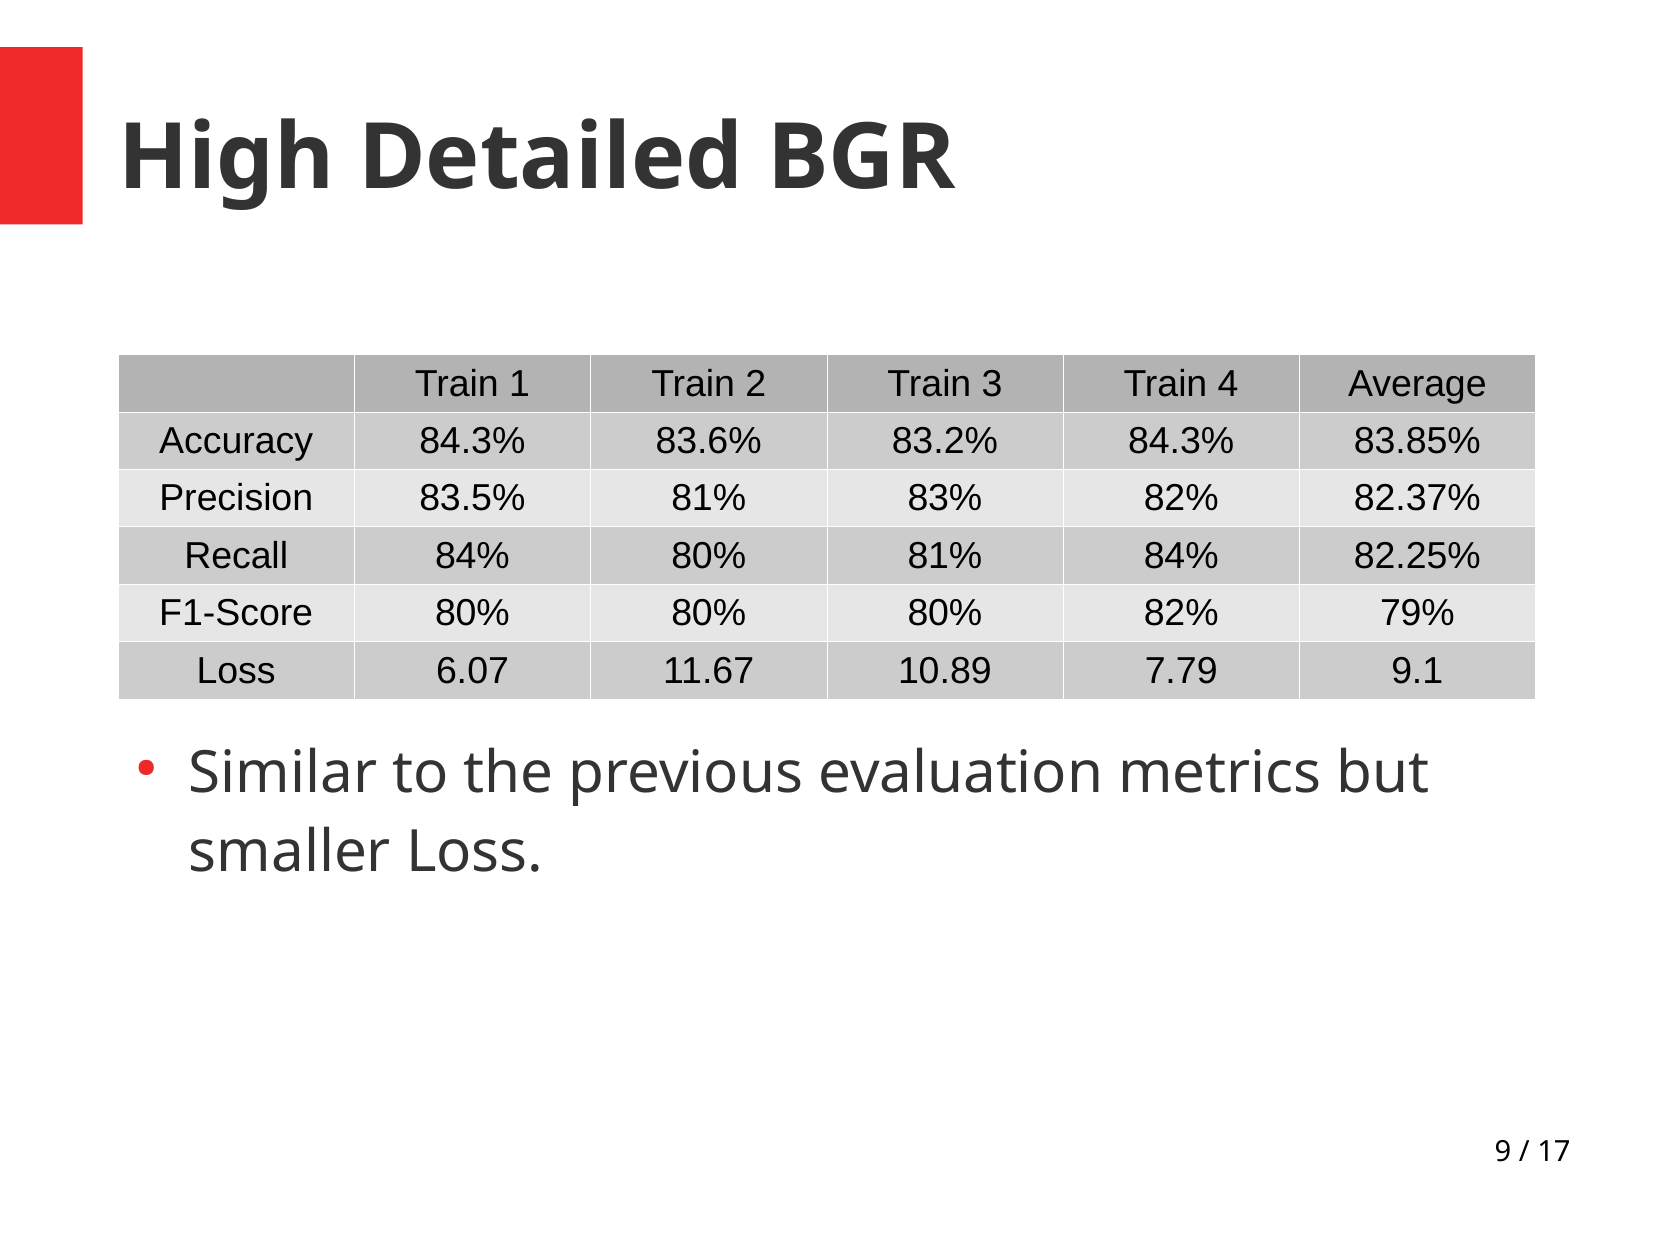

# High Detailed BGR
| | Train 1 | Train 2 | Train 3 | Train 4 | Average |
| --- | --- | --- | --- | --- | --- |
| Accuracy | 84.3% | 83.6% | 83.2% | 84.3% | 83.85% |
| Precision | 83.5% | 81% | 83% | 82% | 82.37% |
| Recall | 84% | 80% | 81% | 84% | 82.25% |
| F1-Score | 80% | 80% | 80% | 82% | 79% |
| Loss | 6.07 | 11.67 | 10.89 | 7.79 | 9.1 |
Similar to the previous evaluation metrics but smaller Loss.
9